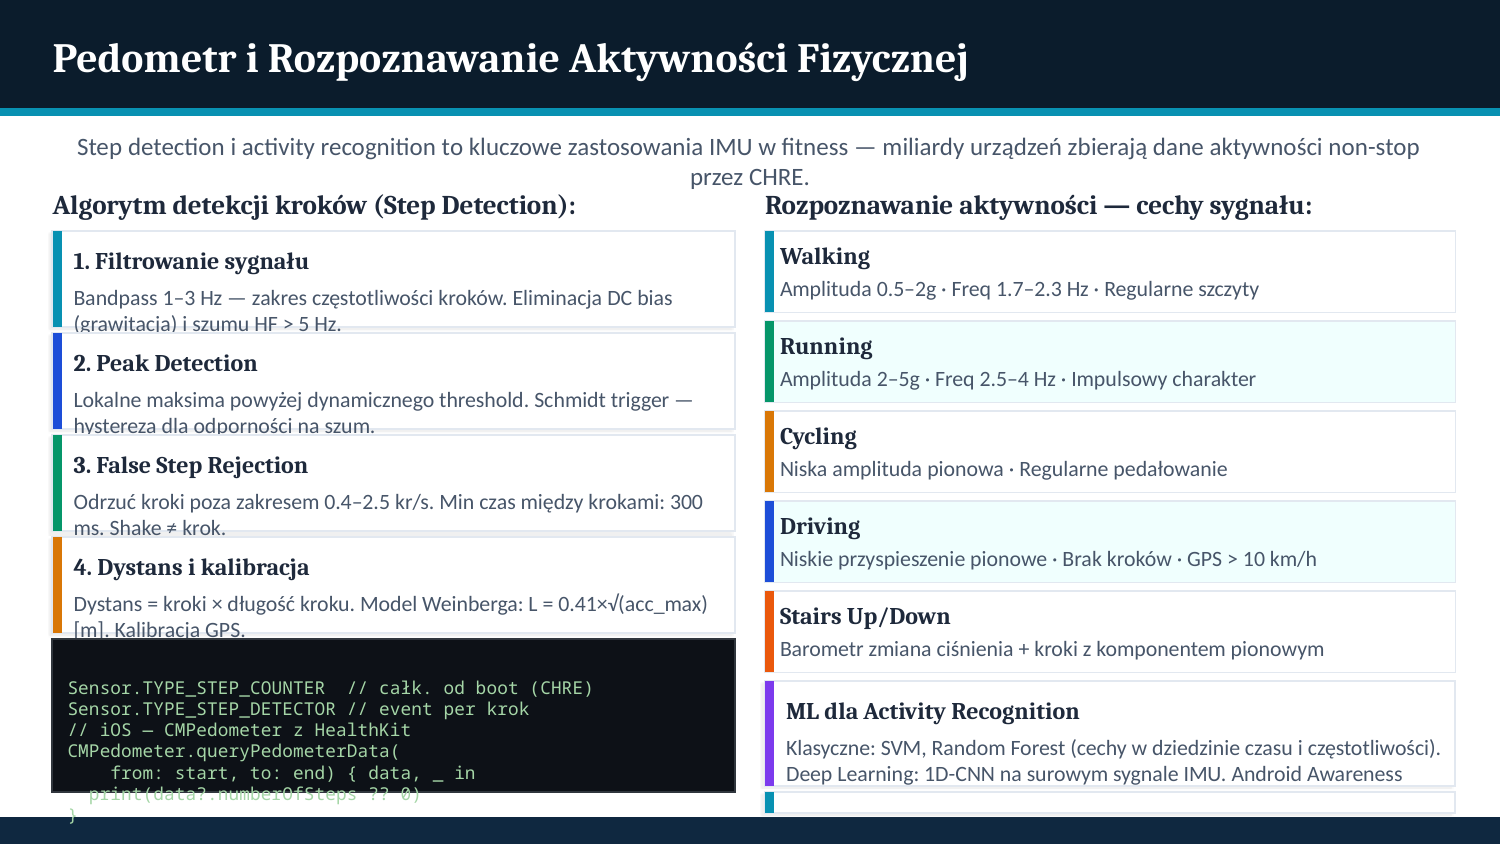

Pedometr i Rozpoznawanie Aktywności Fizycznej
Step detection i activity recognition to kluczowe zastosowania IMU w fitness — miliardy urządzeń zbierają dane aktywności non-stop przez CHRE.
Algorytm detekcji kroków (Step Detection):
Rozpoznawanie aktywności — cechy sygnału:
1. Filtrowanie sygnału
Walking
Amplituda 0.5–2g · Freq 1.7–2.3 Hz · Regularne szczyty
Bandpass 1–3 Hz — zakres częstotliwości kroków. Eliminacja DC bias (grawitacja) i szumu HF > 5 Hz.
Running
2. Peak Detection
Amplituda 2–5g · Freq 2.5–4 Hz · Impulsowy charakter
Lokalne maksima powyżej dynamicznego threshold. Schmidt trigger — hystereza dla odporności na szum.
Cycling
3. False Step Rejection
Niska amplituda pionowa · Regularne pedałowanie
Odrzuć kroki poza zakresem 0.4–2.5 kr/s. Min czas między krokami: 300 ms. Shake ≠ krok.
Driving
Niskie przyspieszenie pionowe · Brak kroków · GPS > 10 km/h
4. Dystans i kalibracja
Dystans = kroki × długość kroku. Model Weinberga: L = 0.41×√(acc_max) [m]. Kalibracja GPS.
Stairs Up/Down
Barometr zmiana ciśnienia + kroki z komponentem pionowym
Sensor.TYPE_STEP_COUNTER // całk. od boot (CHRE)
Sensor.TYPE_STEP_DETECTOR // event per krok
// iOS — CMPedometer z HealthKit
CMPedometer.queryPedometerData(
 from: start, to: end) { data, _ in
 print(data?.numberOfSteps ?? 0)
}
ML dla Activity Recognition
Klasyczne: SVM, Random Forest (cechy w dziedzinie czasu i częstotliwości). Deep Learning: 1D-CNN na surowym sygnale IMU. Android Awareness API / CoreML (iOS).